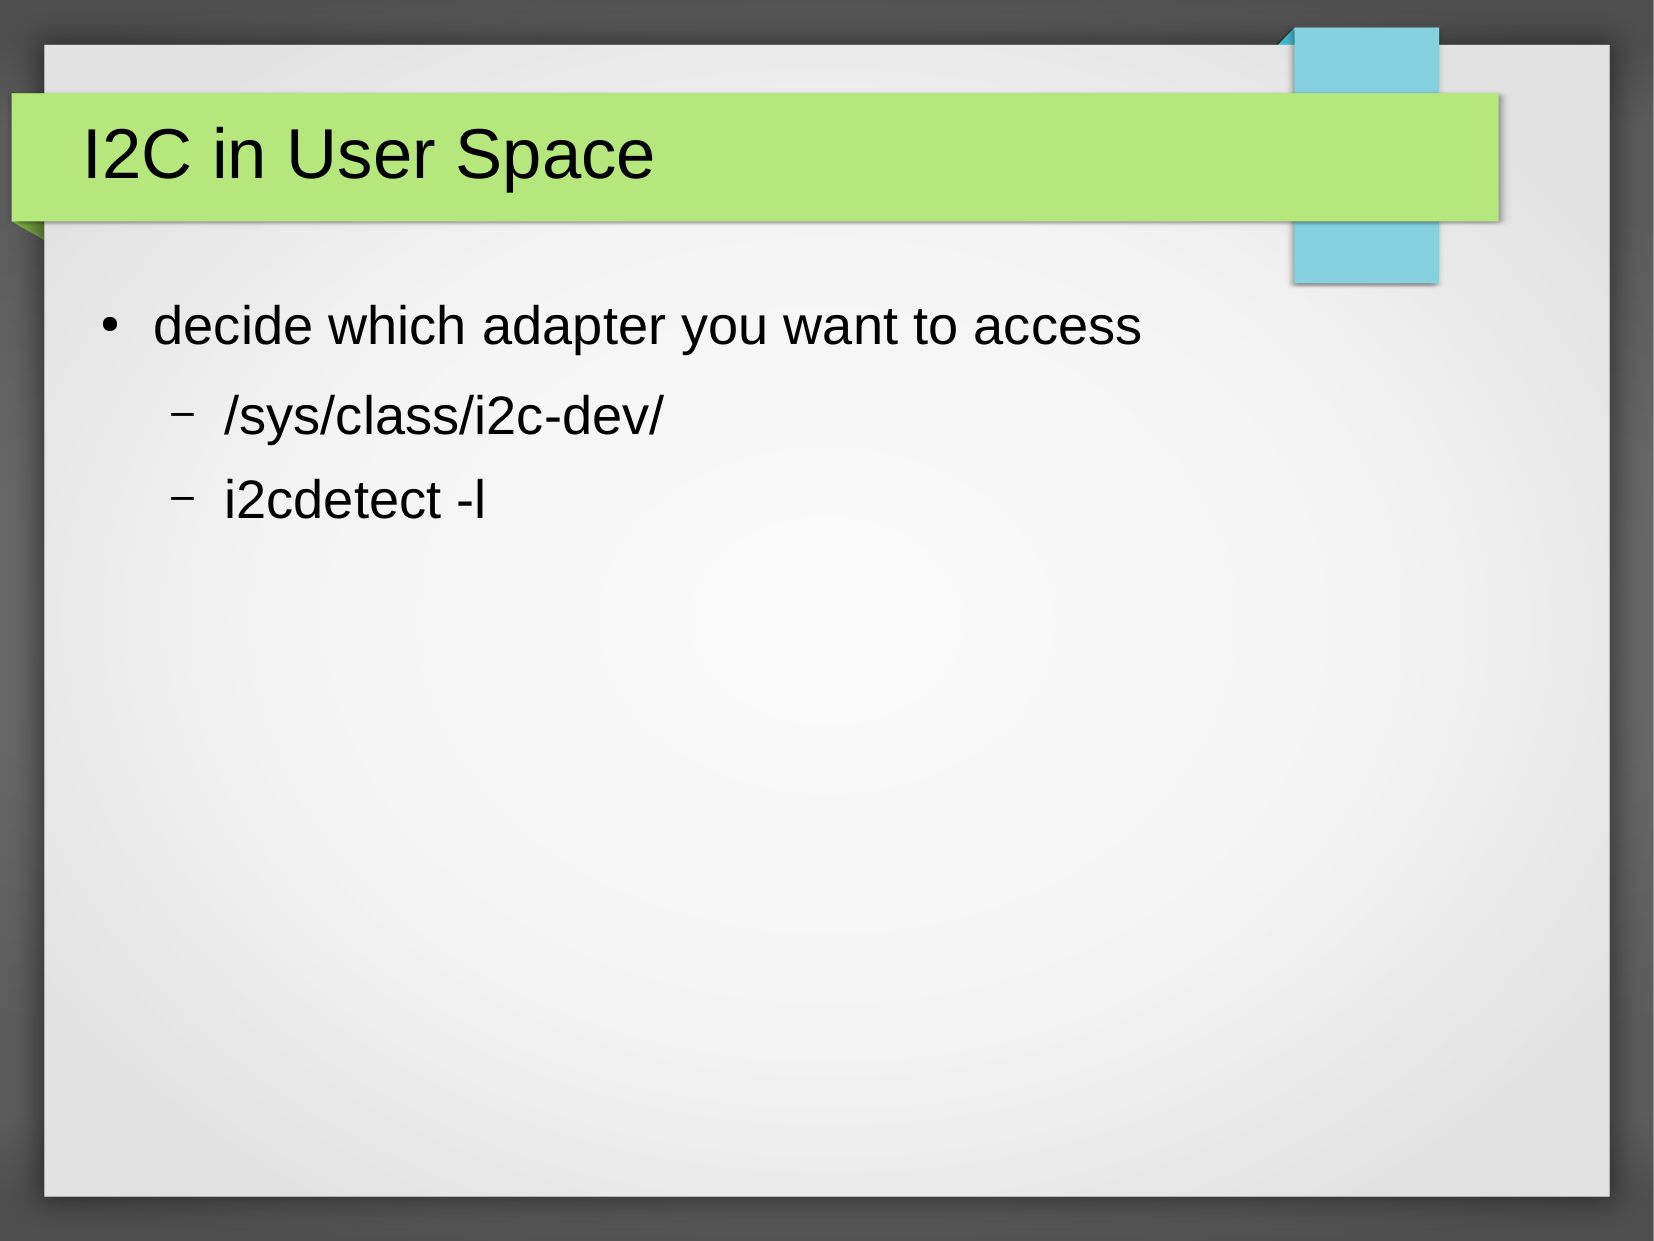

# I2C in User Space
decide which adapter you want to access
/sys/class/i2c-dev/
i2cdetect -l